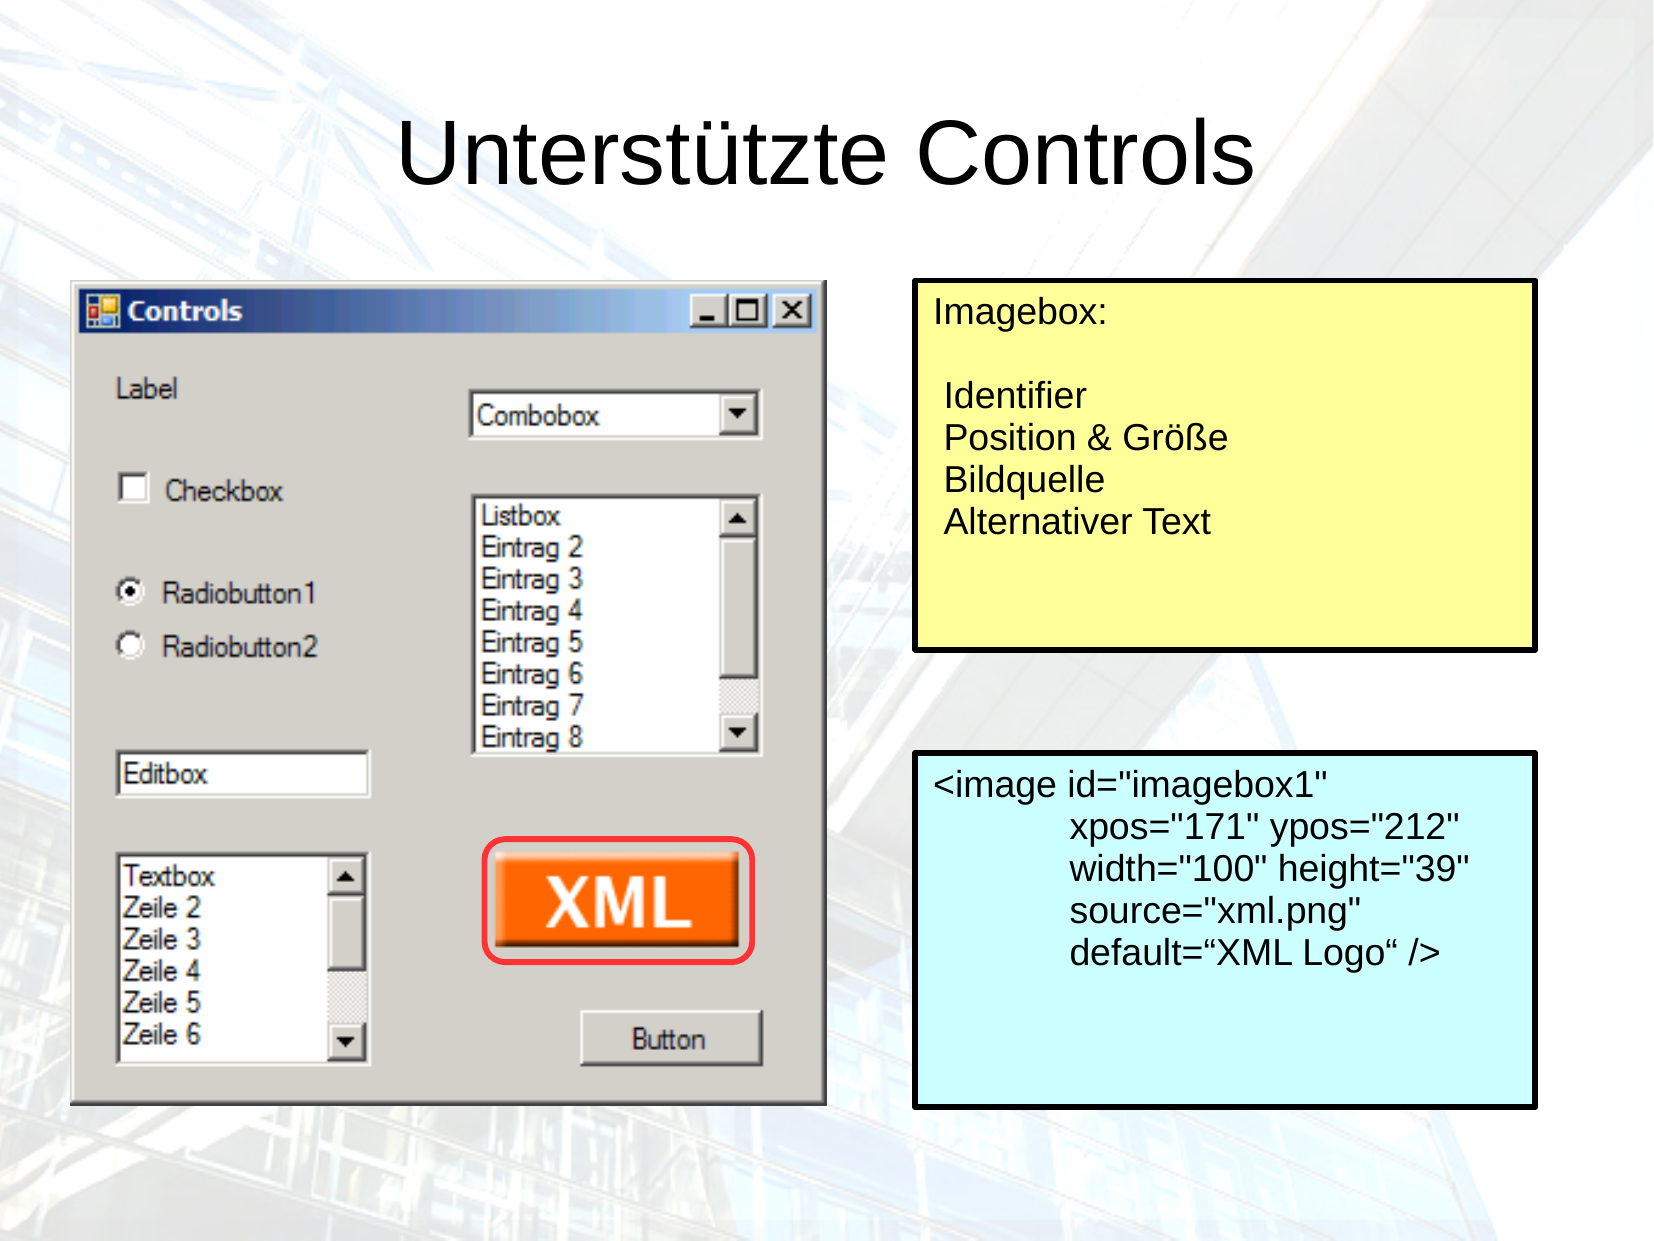

# Unterstützte Controls
Imagebox:
 Identifier
 Position & Größe
 Bildquelle
 Alternativer Text
<image id="imagebox1"
 xpos="171" ypos="212"
 width="100" height="39"
 source="xml.png"
 default=“XML Logo“ />